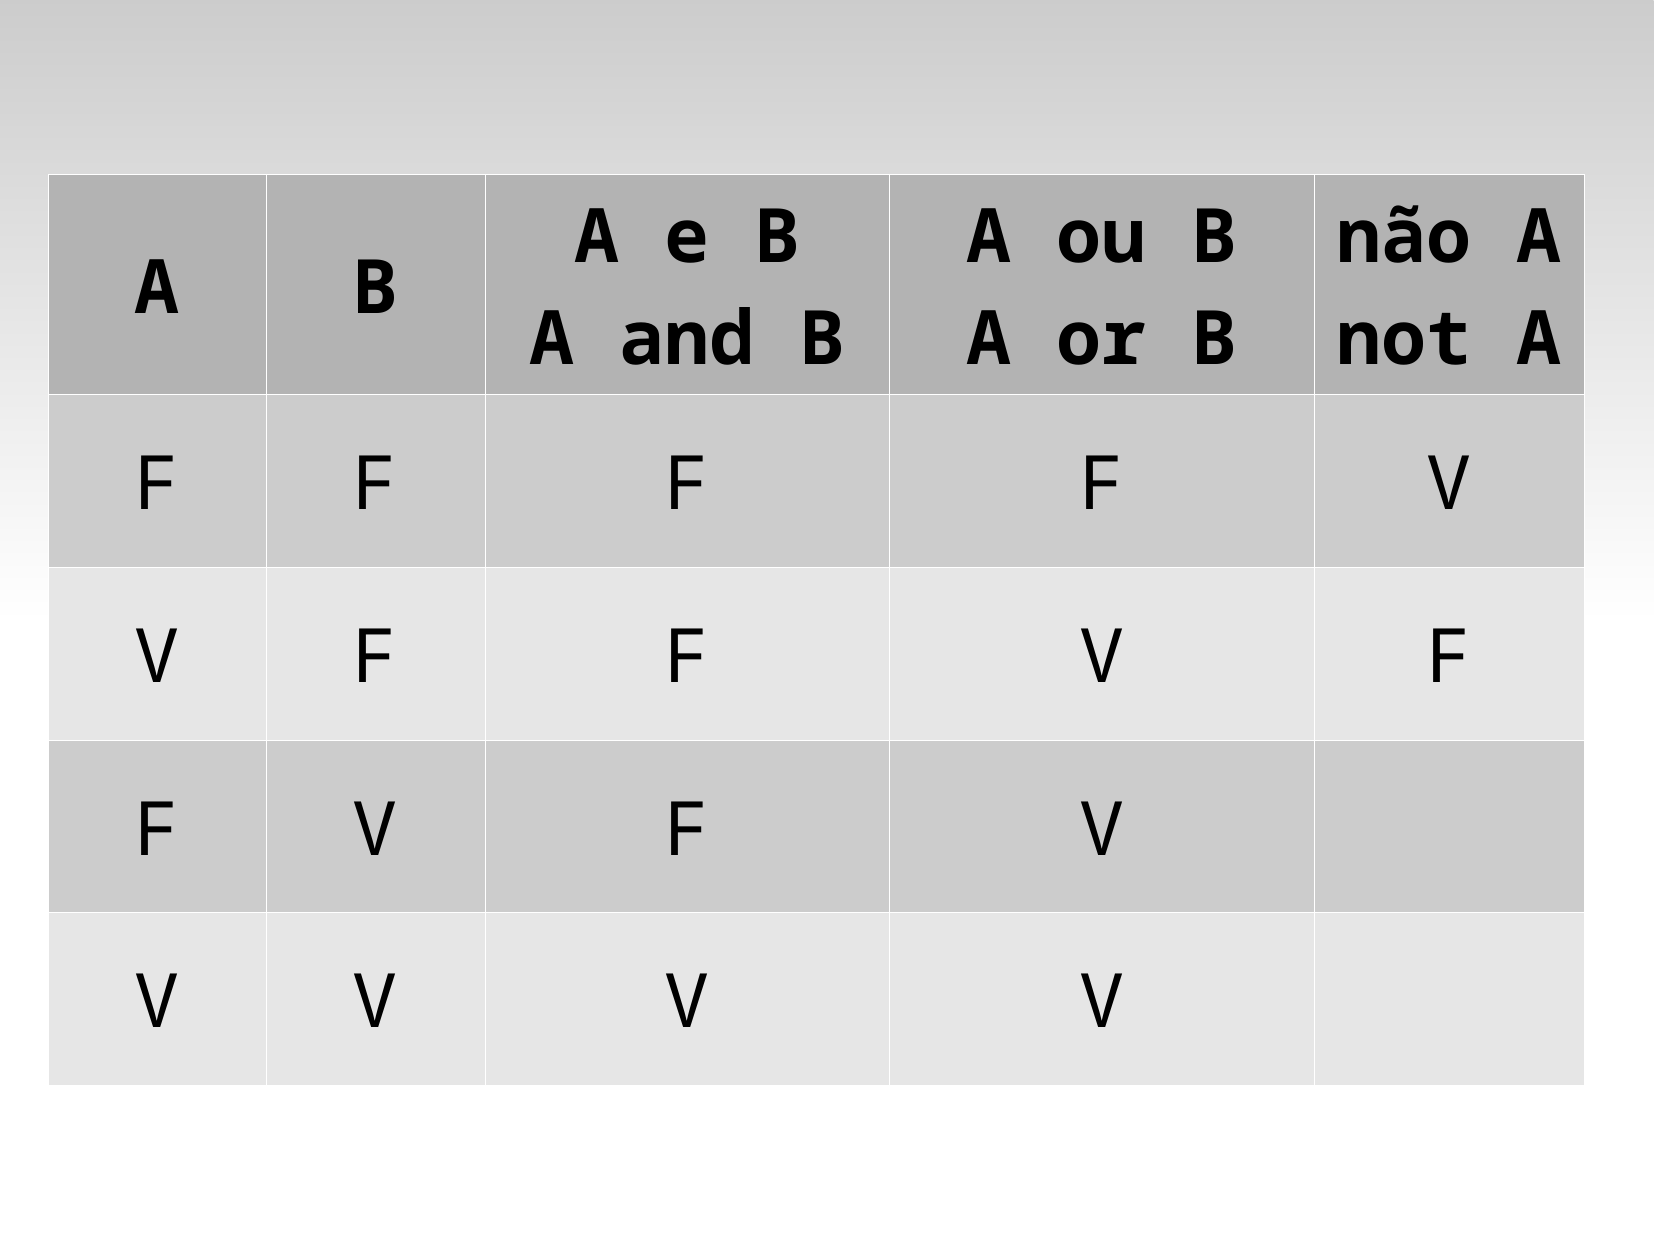

| A | B | A e B A and B | A ou B A or B | não A not A |
| --- | --- | --- | --- | --- |
| F | F | F | F | V |
| V | F | F | V | F |
| F | V | F | V | |
| V | V | V | V | |